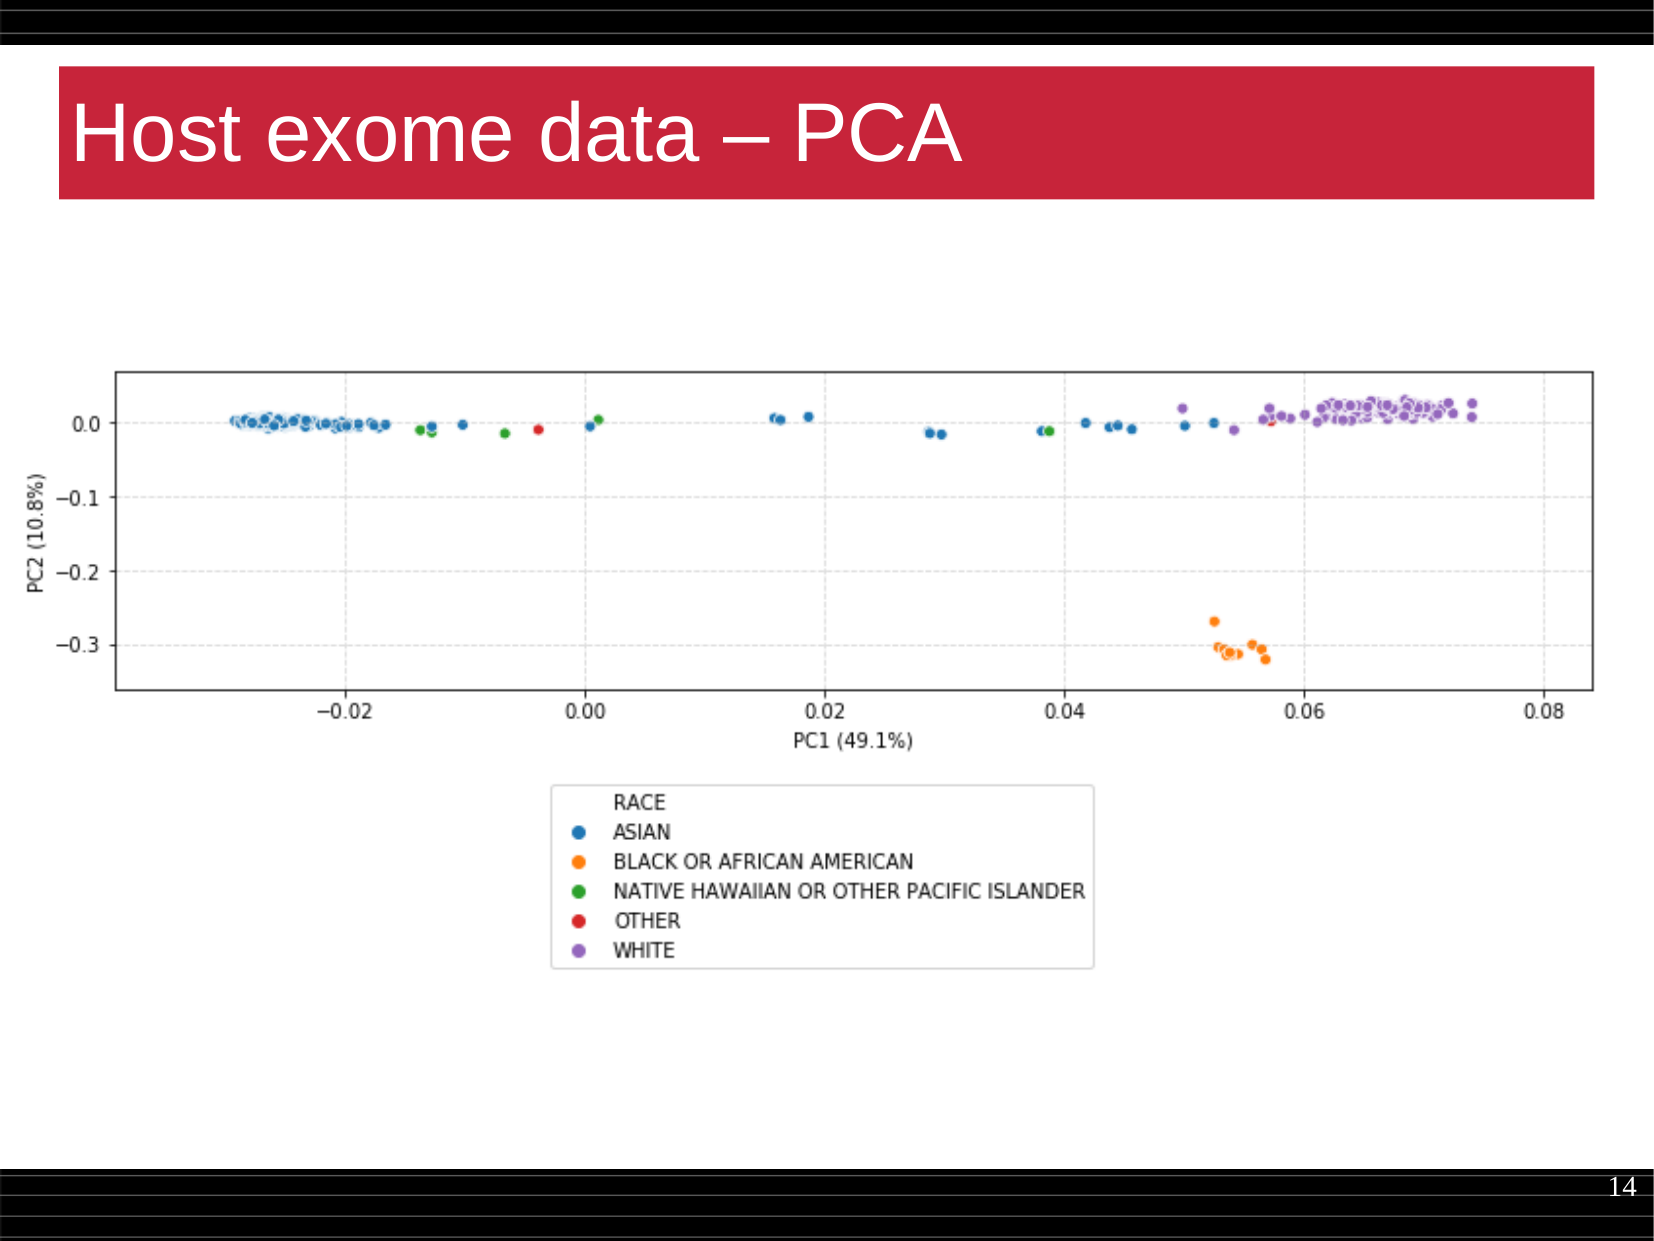

# Host exome data – PCA
14